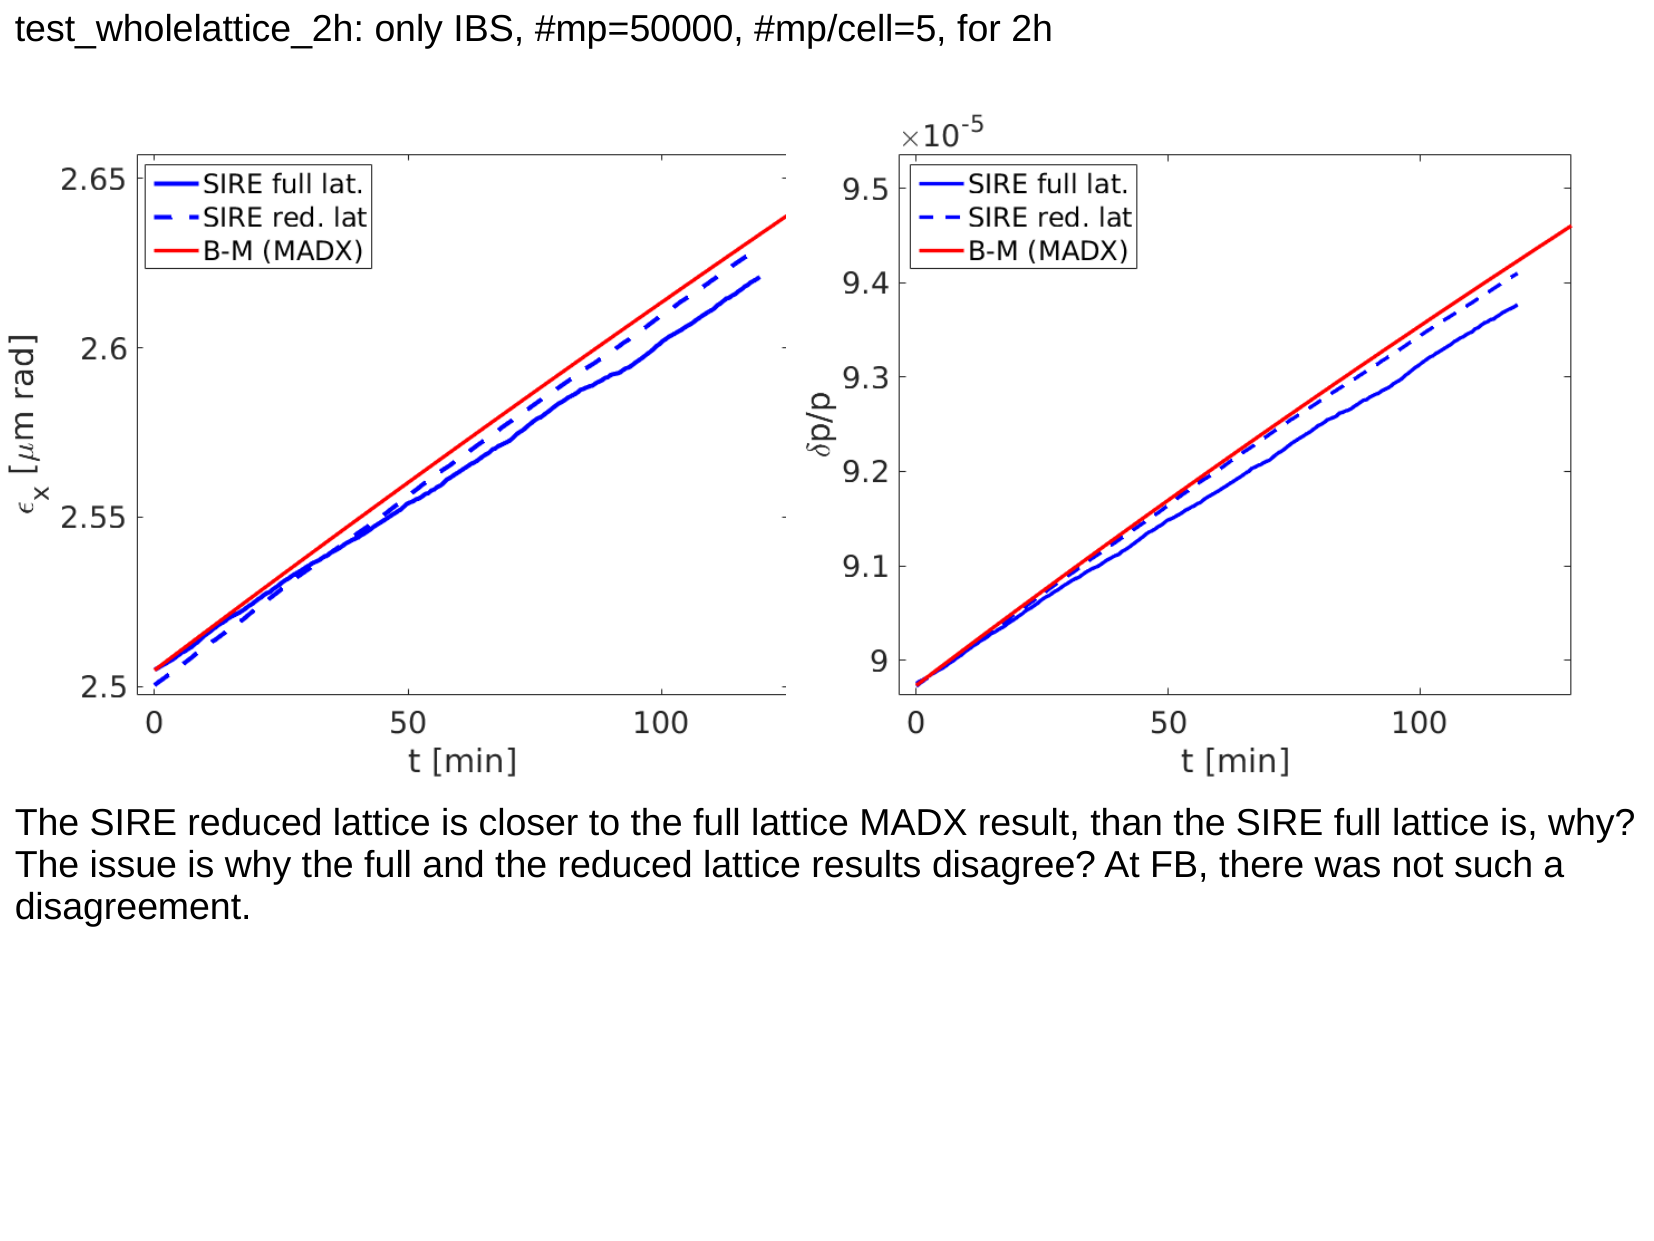

test_wholelattice_2h: only IBS, #mp=50000, #mp/cell=5, for 2h
The SIRE reduced lattice is closer to the full lattice MADX result, than the SIRE full lattice is, why?
The issue is why the full and the reduced lattice results disagree? At FB, there was not such a
disagreement.